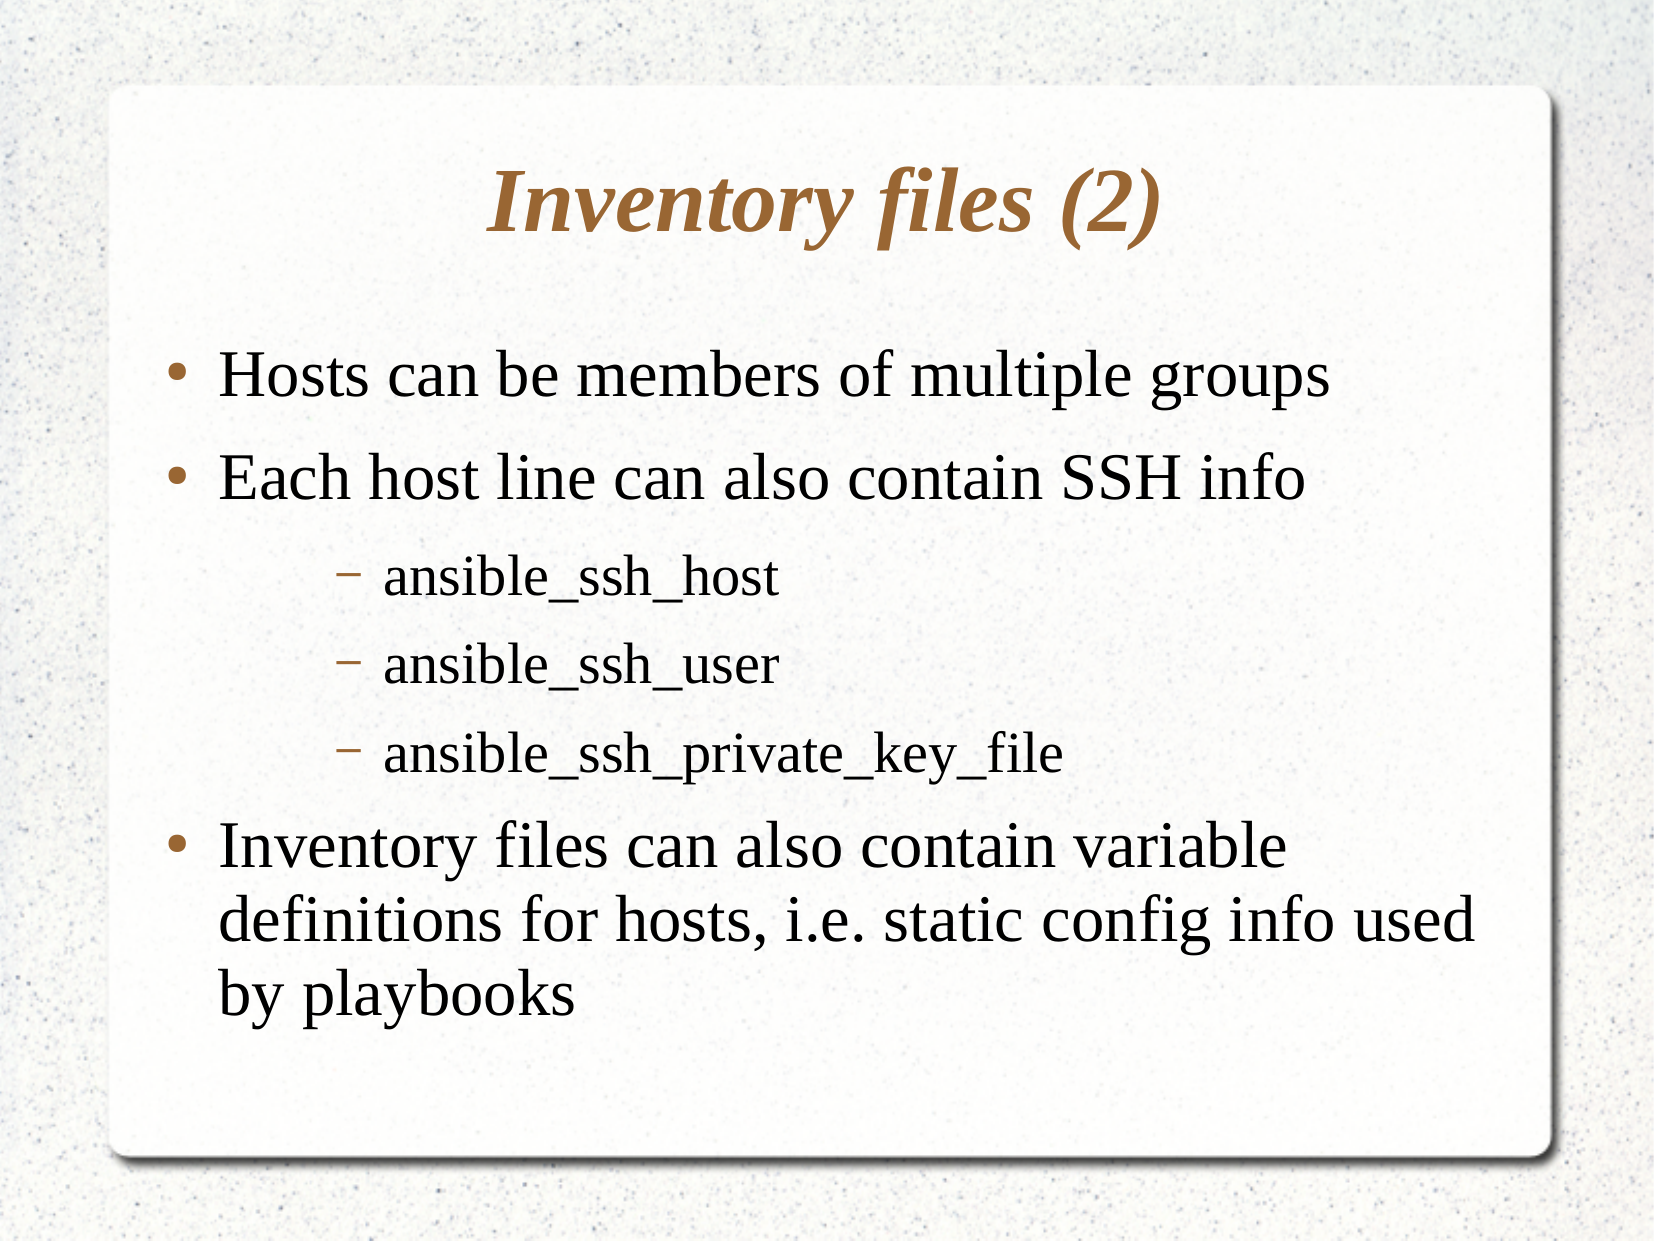

# Inventory files (2)
Hosts can be members of multiple groups
Each host line can also contain SSH info
ansible_ssh_host
ansible_ssh_user
ansible_ssh_private_key_file
Inventory files can also contain variable definitions for hosts, i.e. static config info used by playbooks